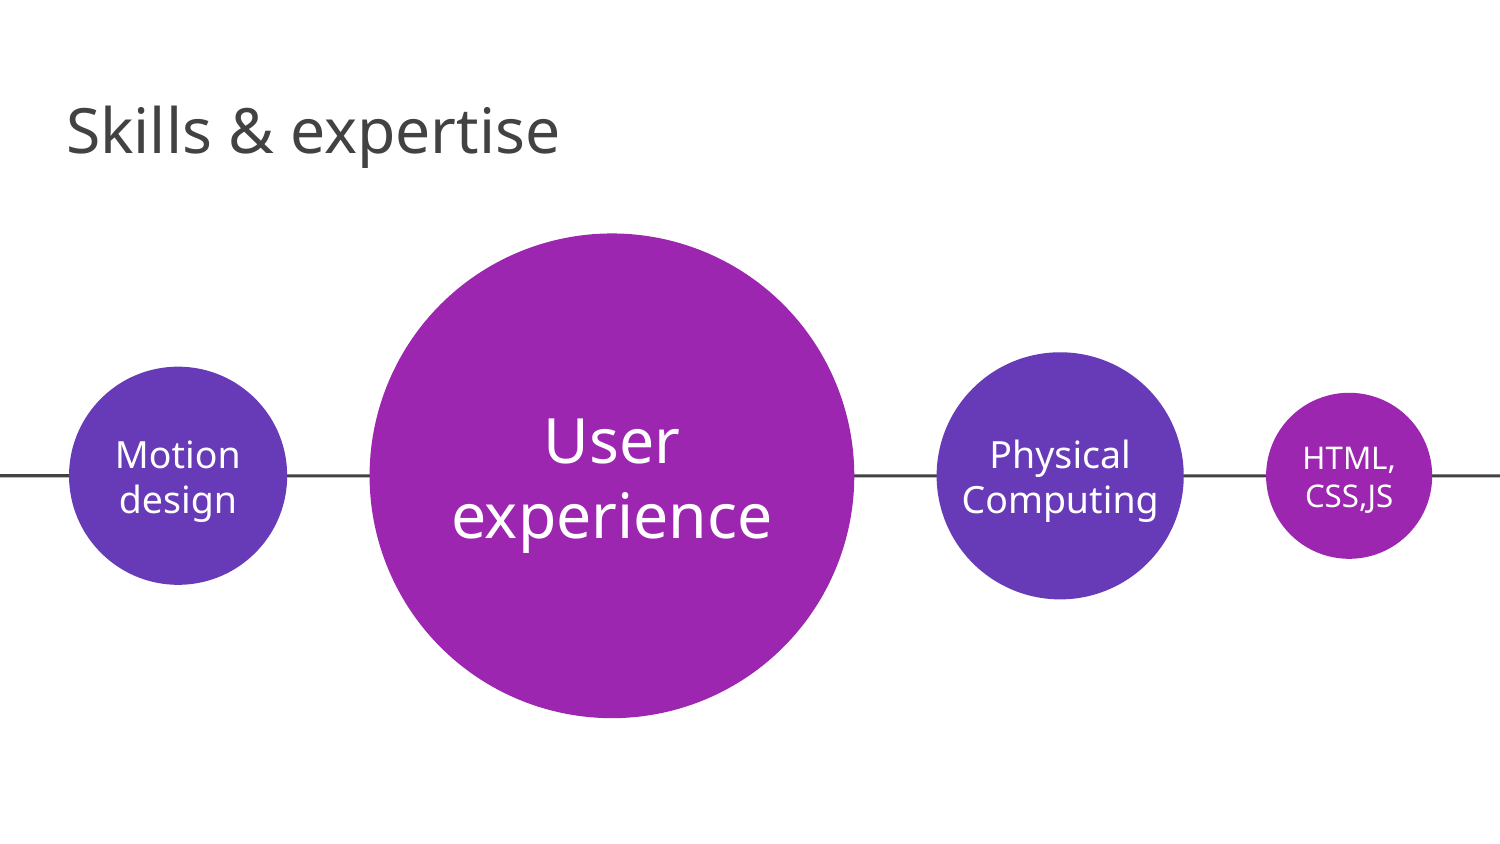

# Skills & expertise
Motion design
User experience
Physical Computing
HTML, CSS,JS